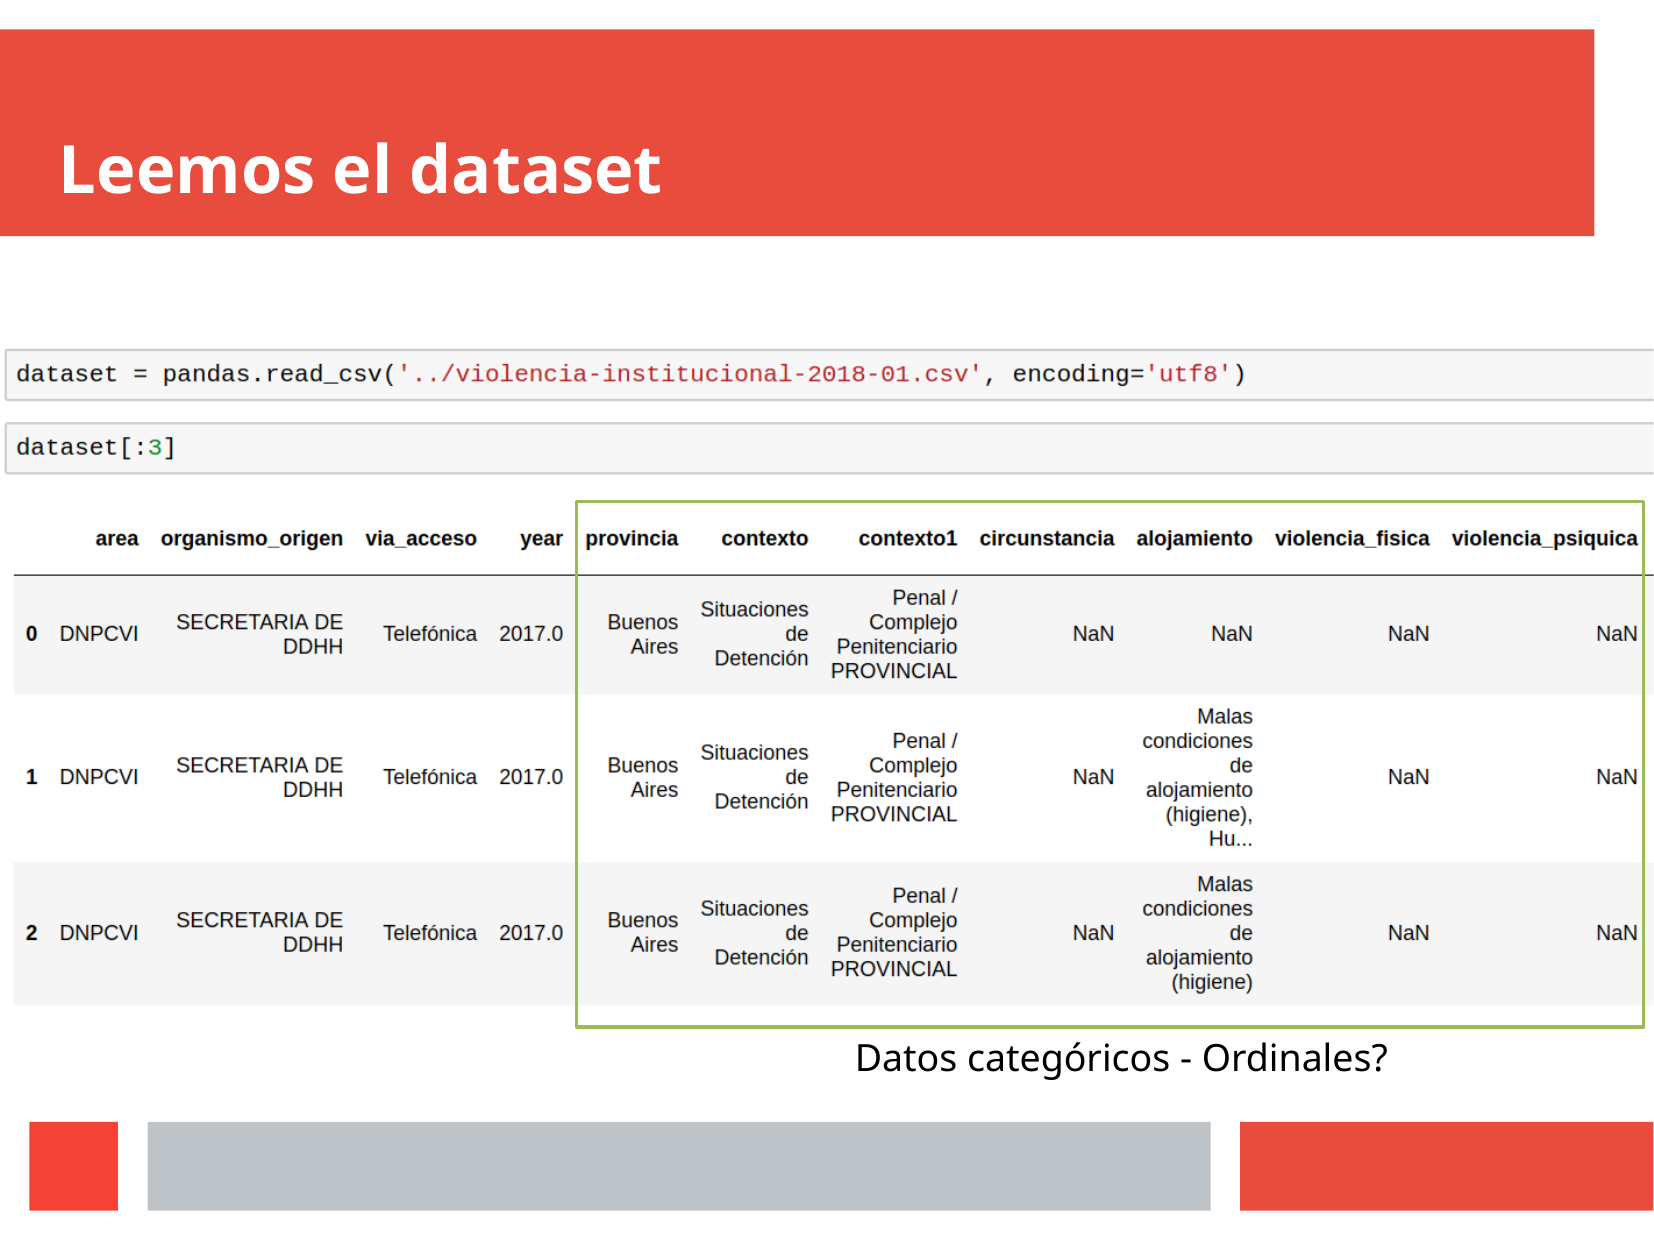

Leemos el dataset
Datos categóricos - Ordinales?